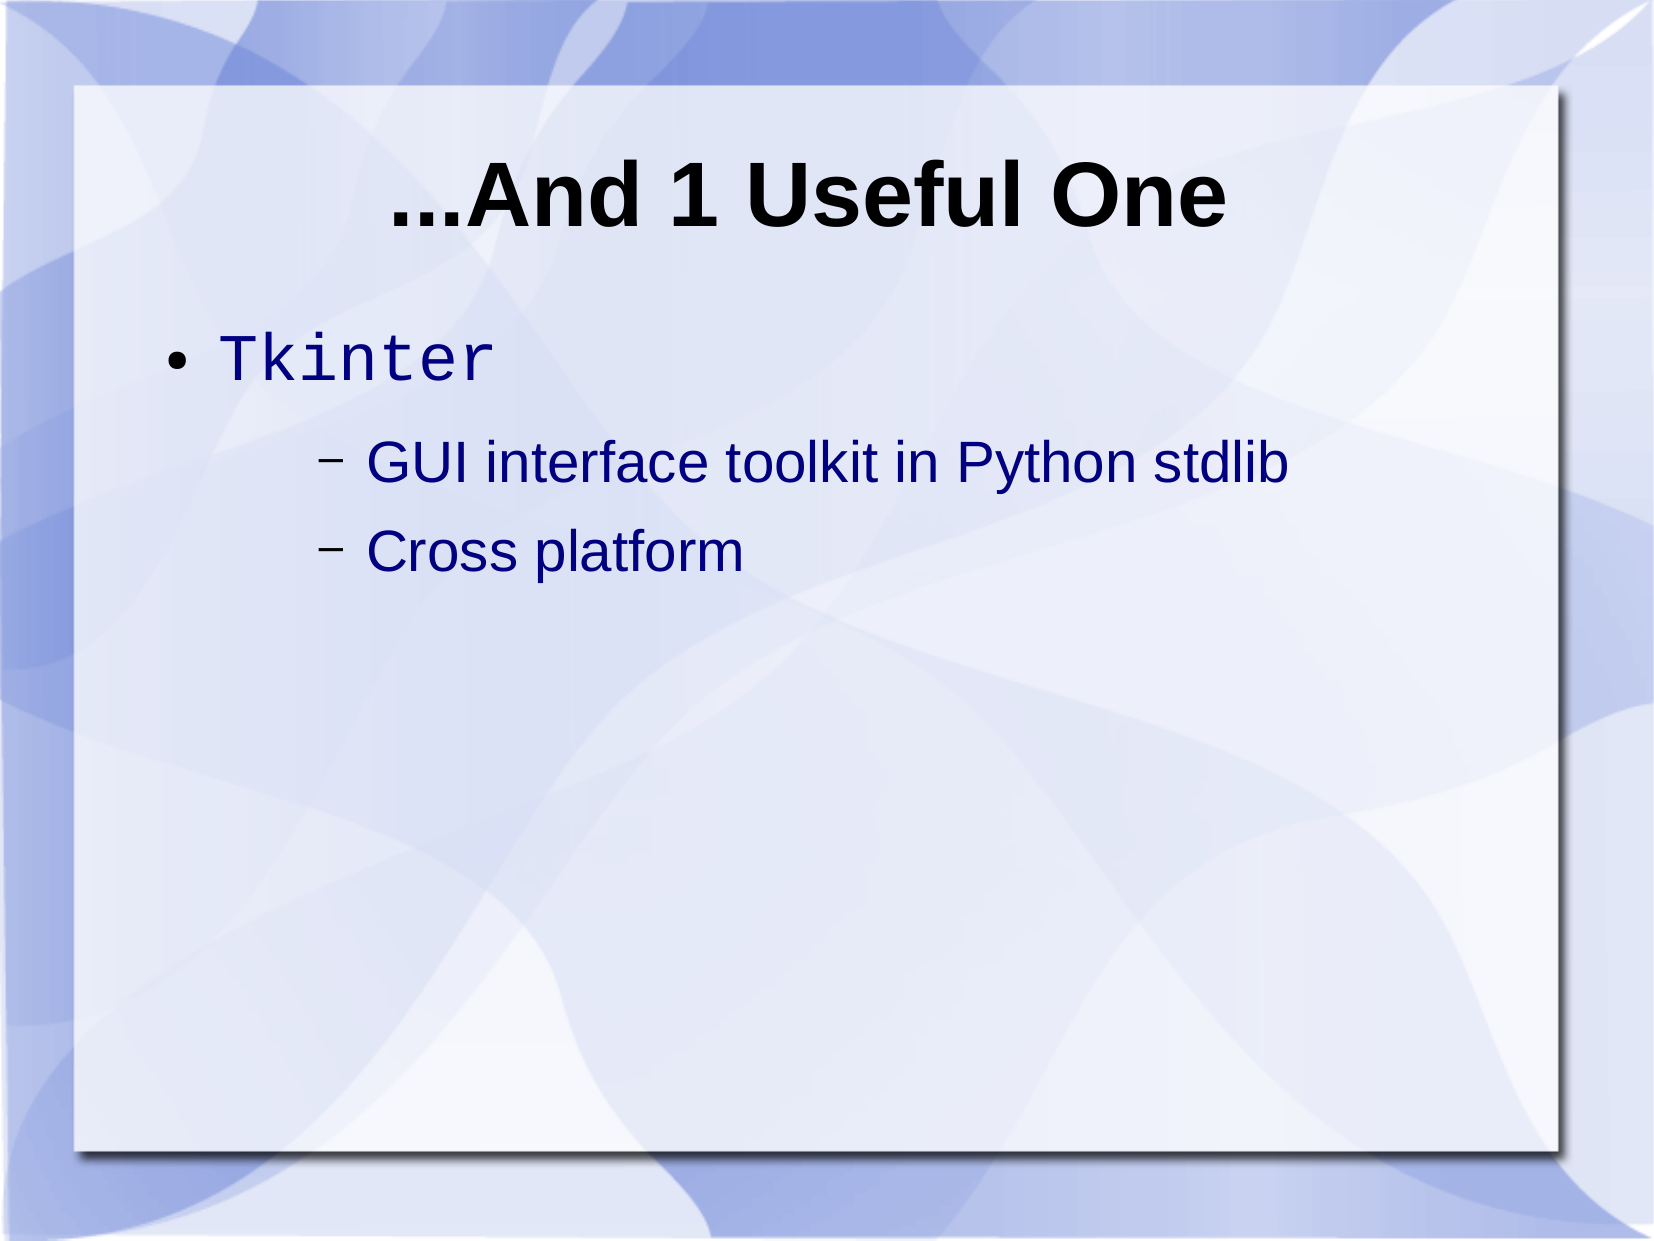

# ...And 1 Useful One
Tkinter
GUI interface toolkit in Python stdlib
Cross platform